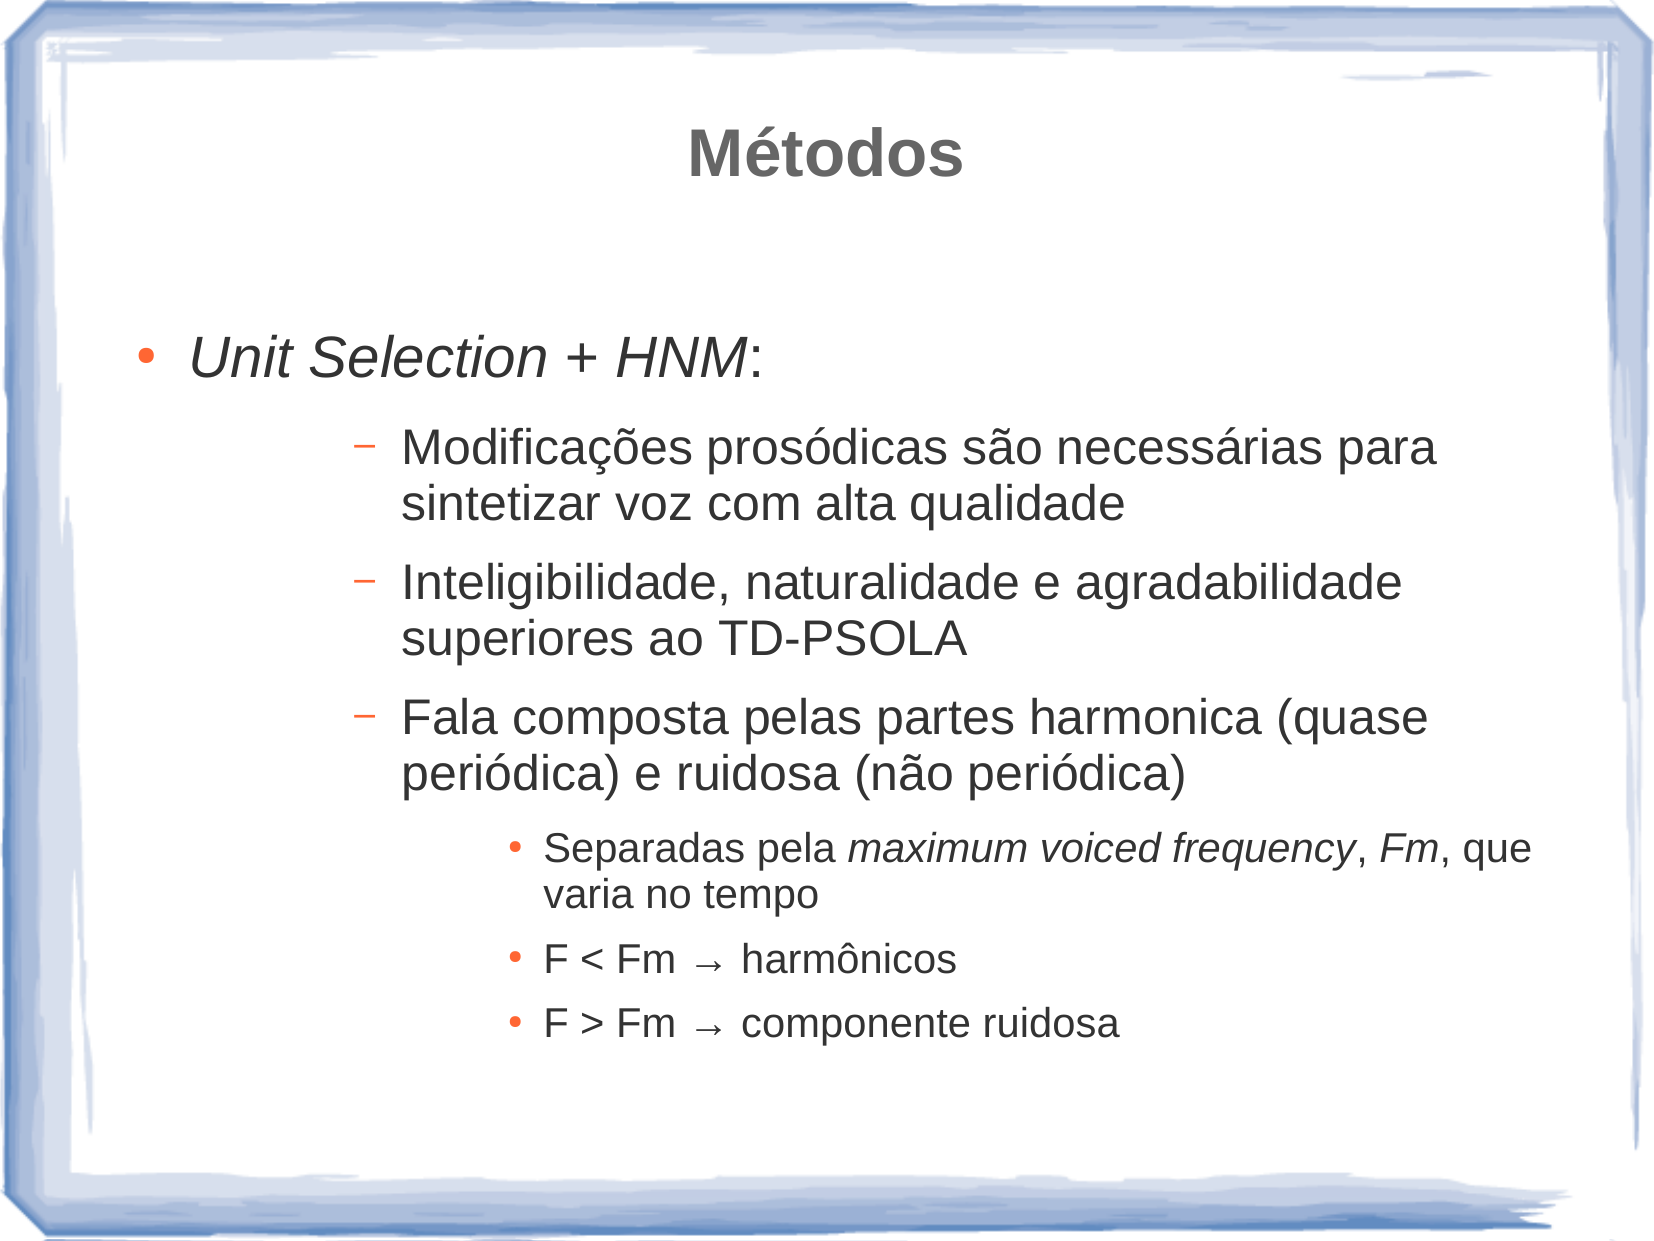

# Métodos
Unit Selection + HNM:
Modificações prosódicas são necessárias para sintetizar voz com alta qualidade
Inteligibilidade, naturalidade e agradabilidade superiores ao TD-PSOLA
Fala composta pelas partes harmonica (quase periódica) e ruidosa (não periódica)
Separadas pela maximum voiced frequency, Fm, que varia no tempo
F < Fm → harmônicos
F > Fm → componente ruidosa